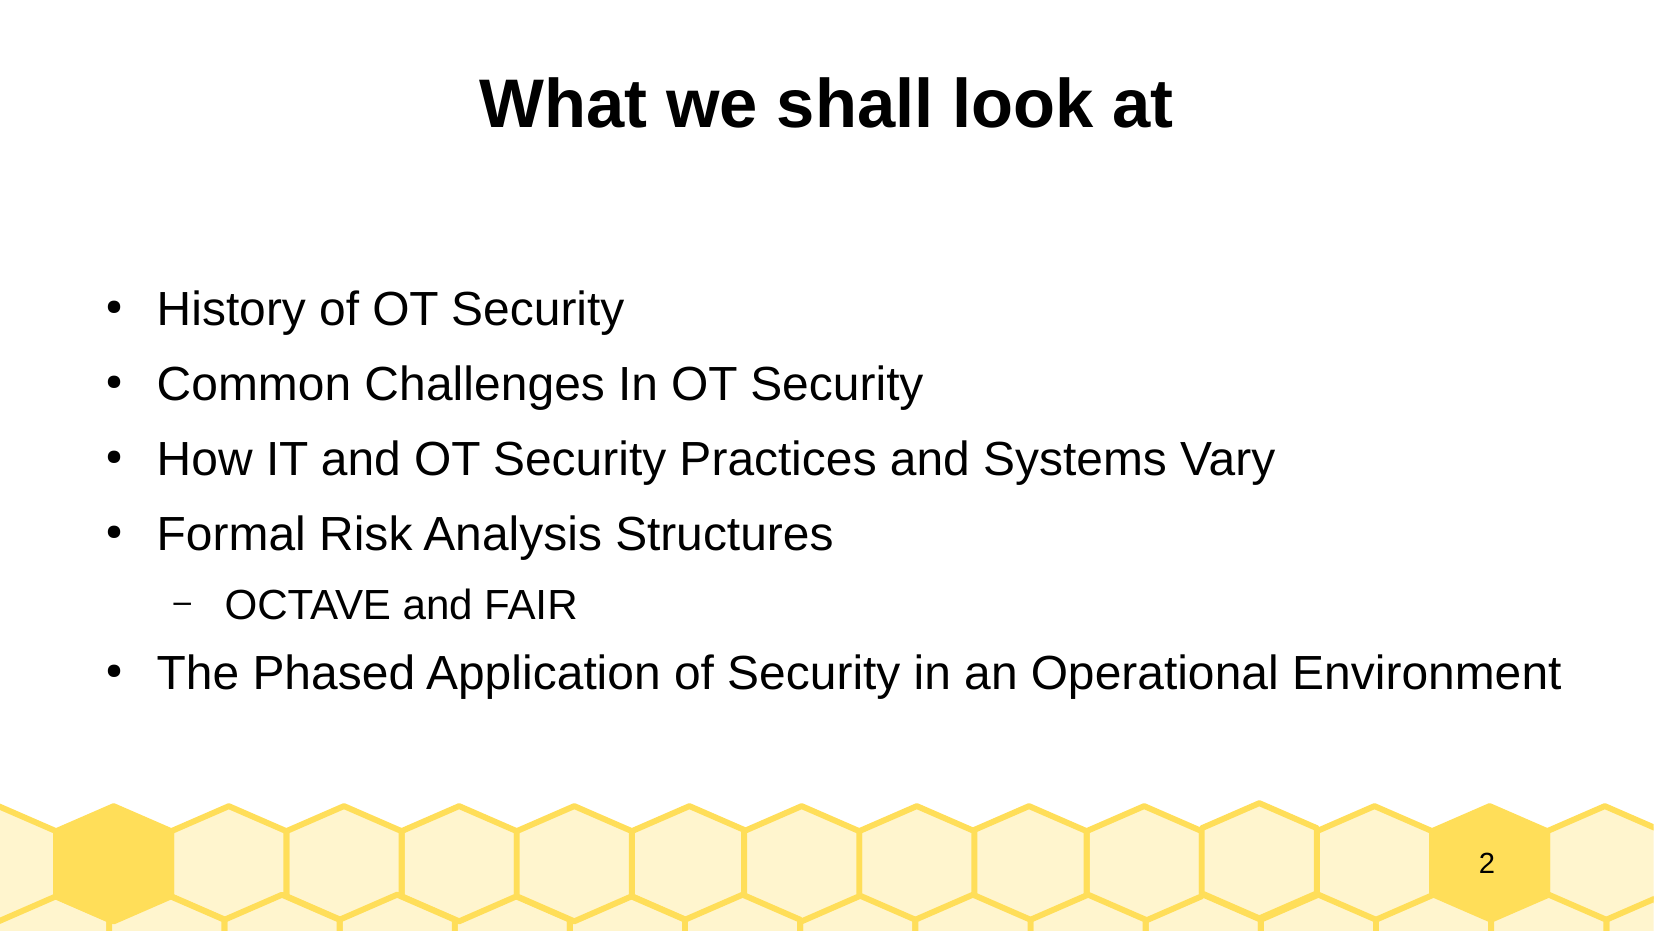

# What we shall look at
History of OT Security
Common Challenges In OT Security
How IT and OT Security Practices and Systems Vary
Formal Risk Analysis Structures
OCTAVE and FAIR
The Phased Application of Security in an Operational Environment